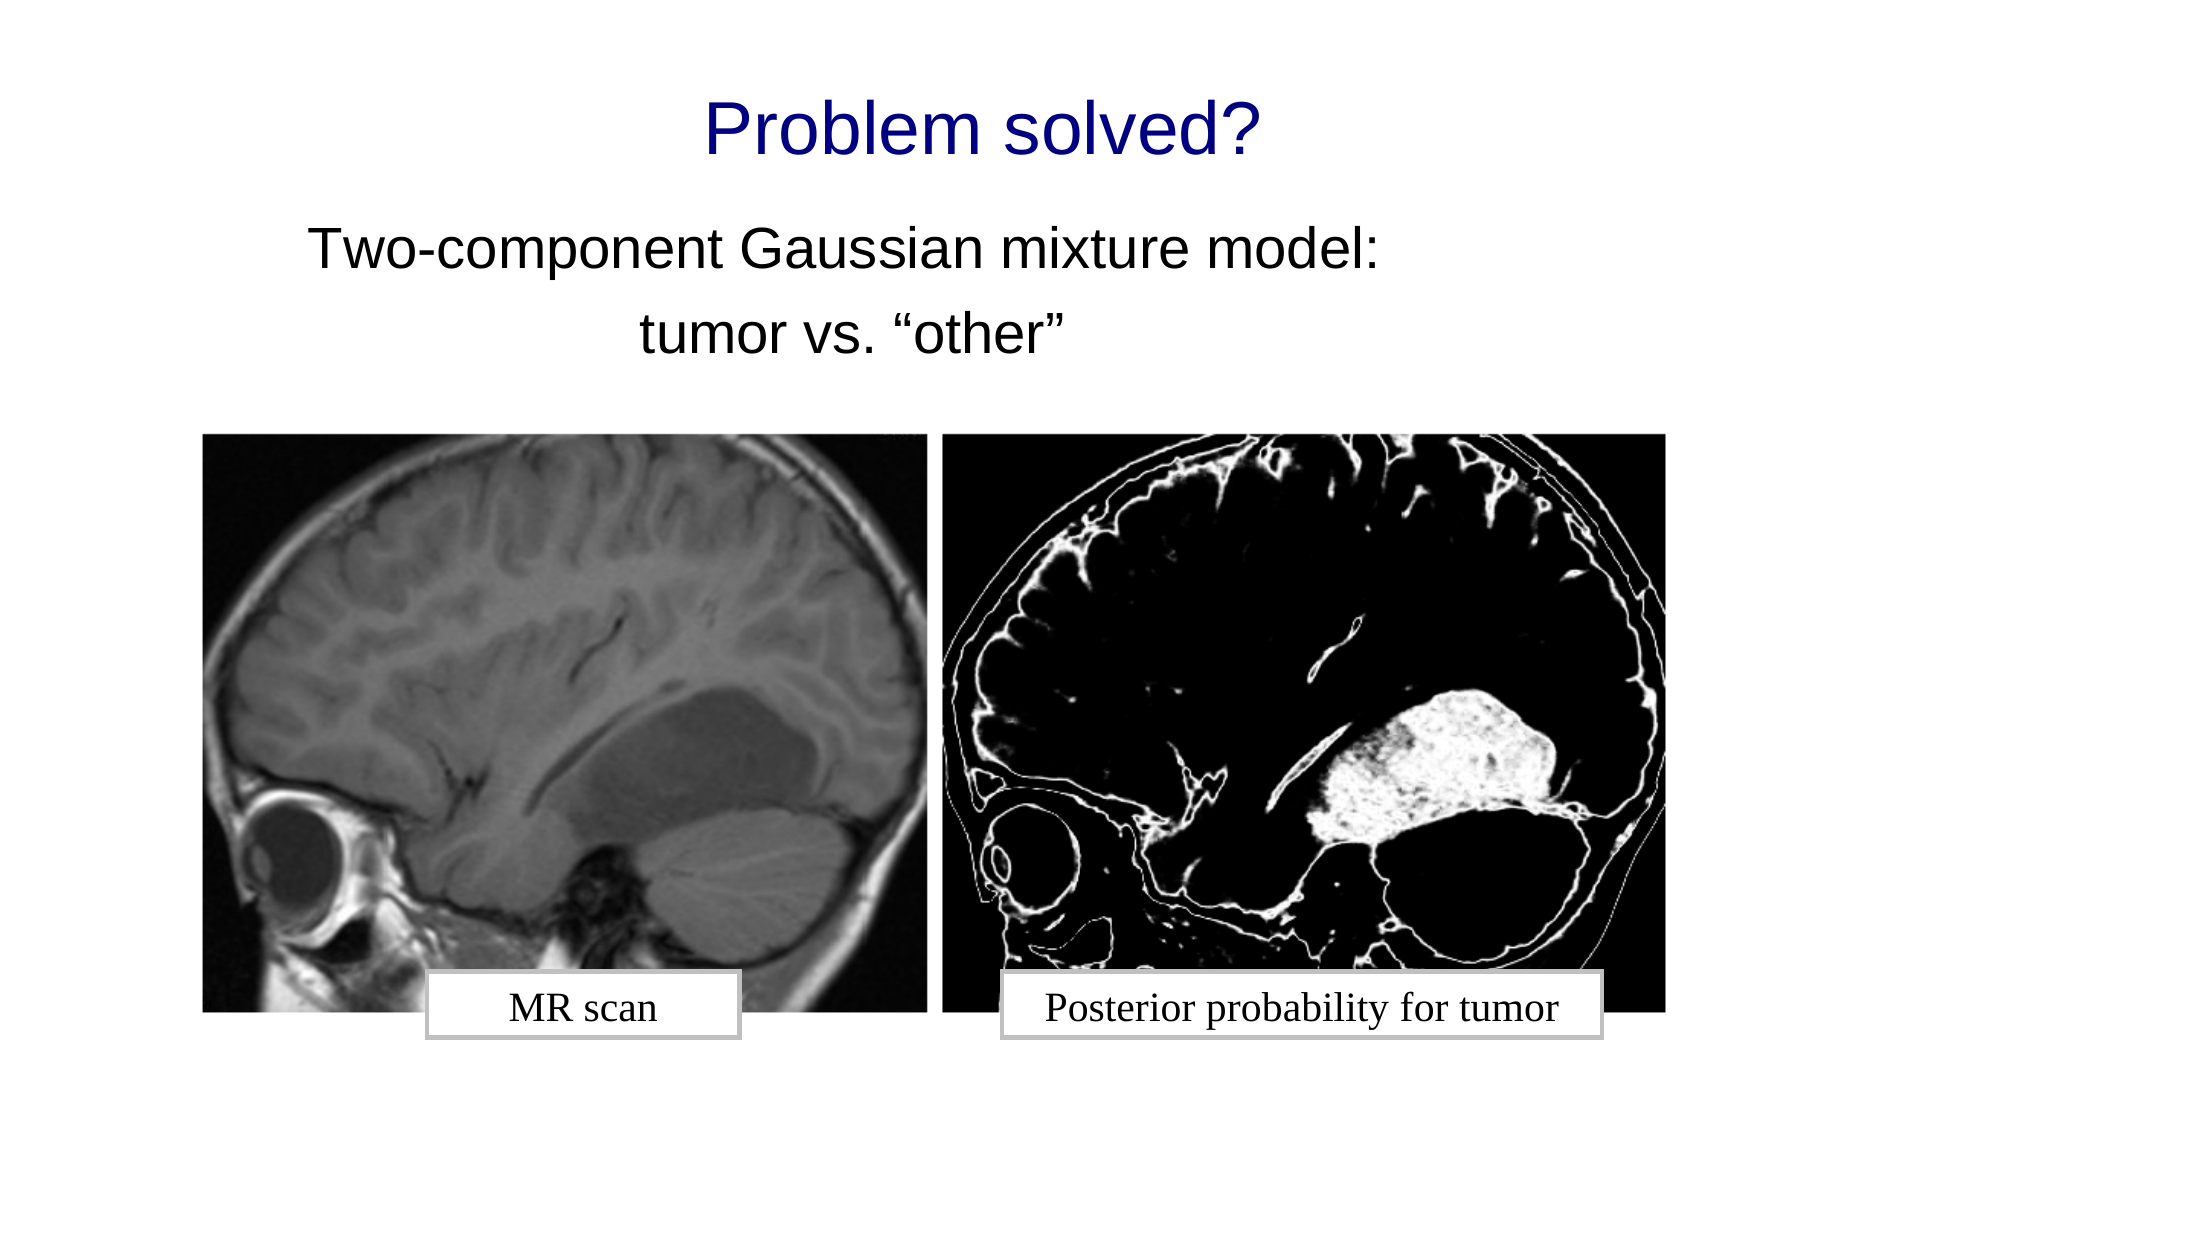

# Problem solved?
Two-component Gaussian mixture model:
tumor vs. “other”
MR scan
Posterior probability for tumor